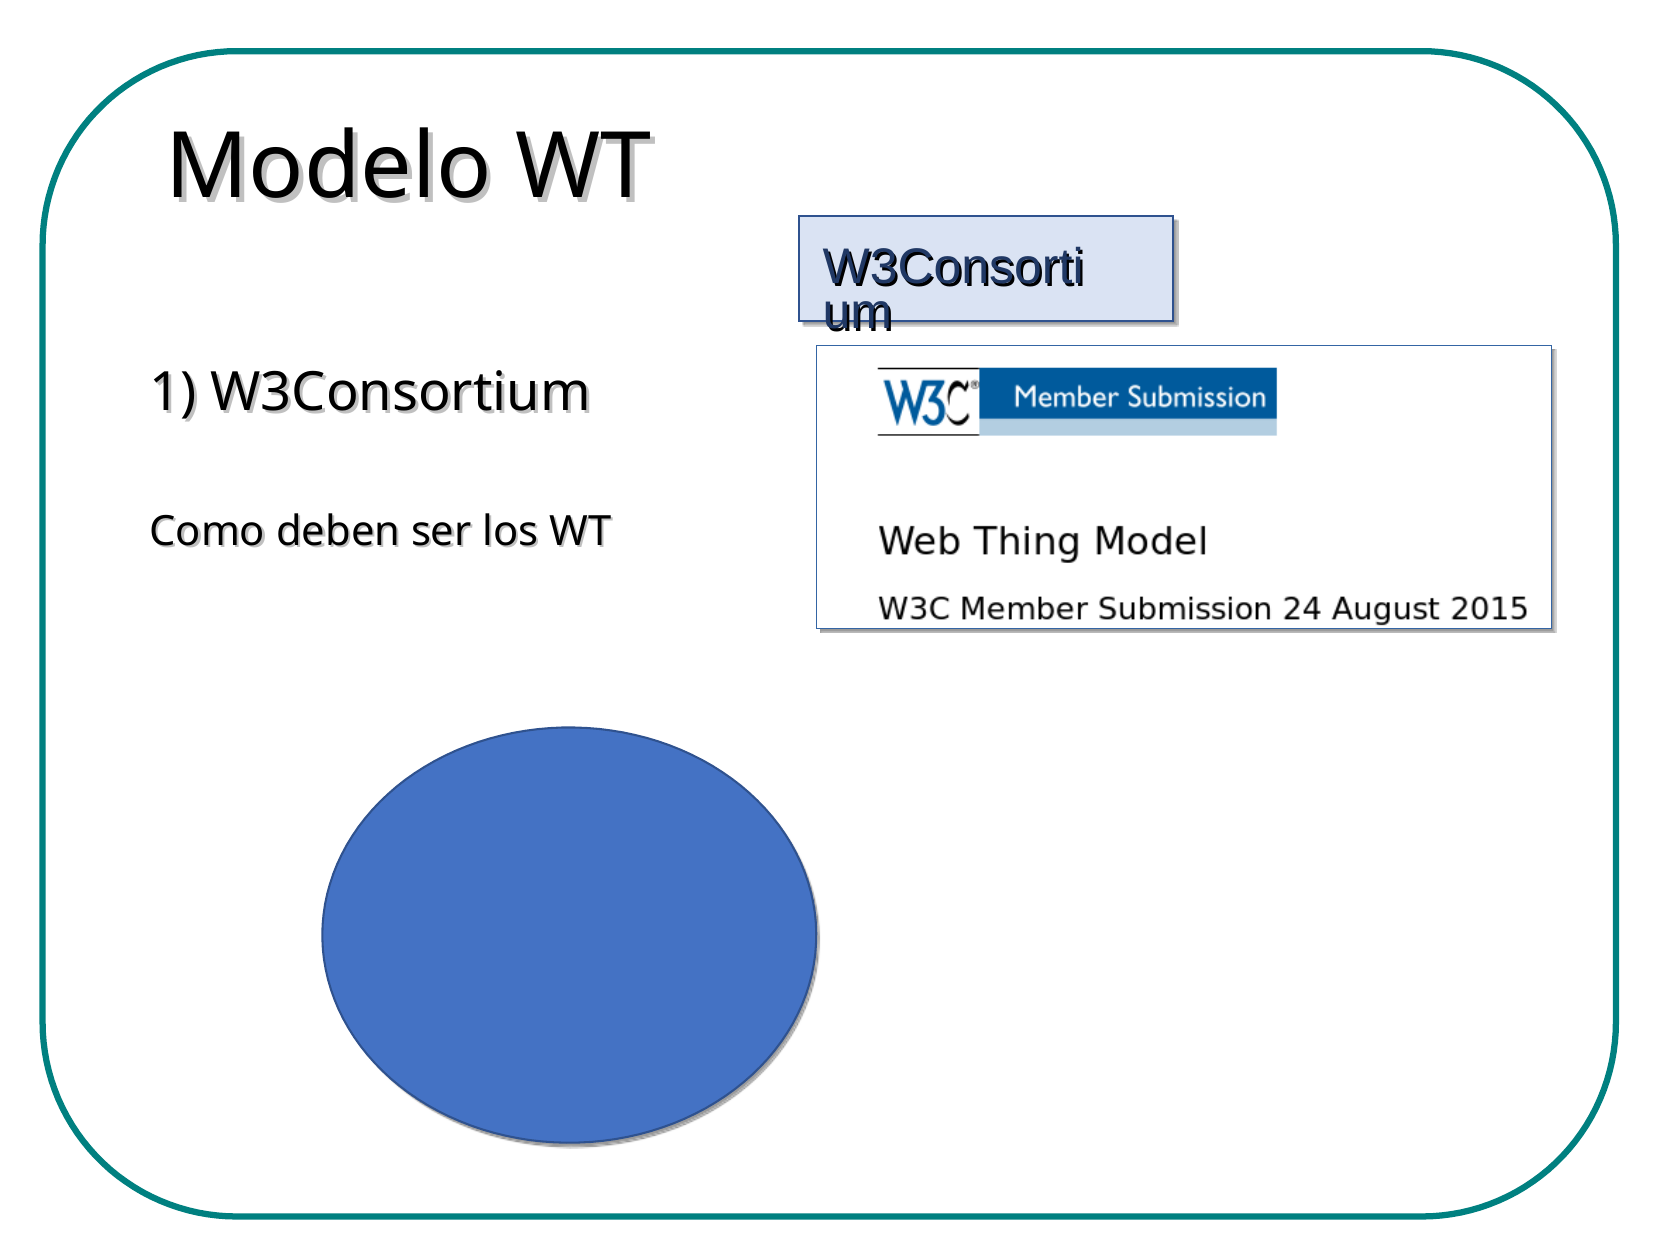

# Modelo WT
W3Consortium
1) W3Consortium
Como deben ser los WT